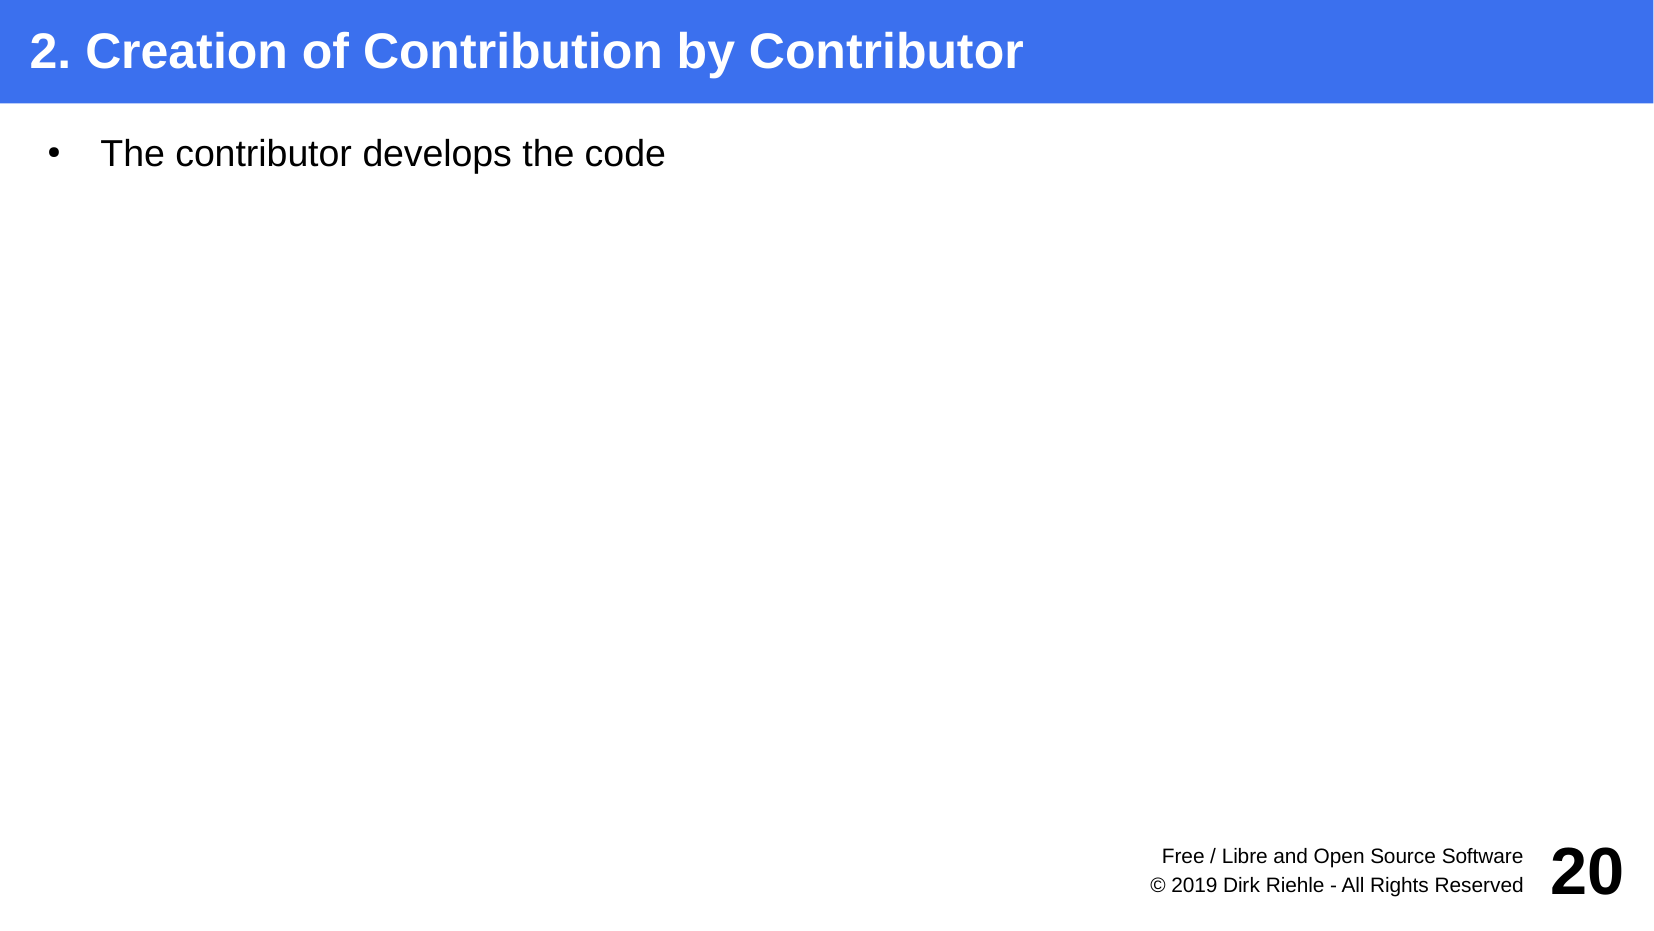

# 2. Creation of Contribution by Contributor
The contributor develops the code
Free / Libre and Open Source Software
20
© 2019 Dirk Riehle - All Rights Reserved